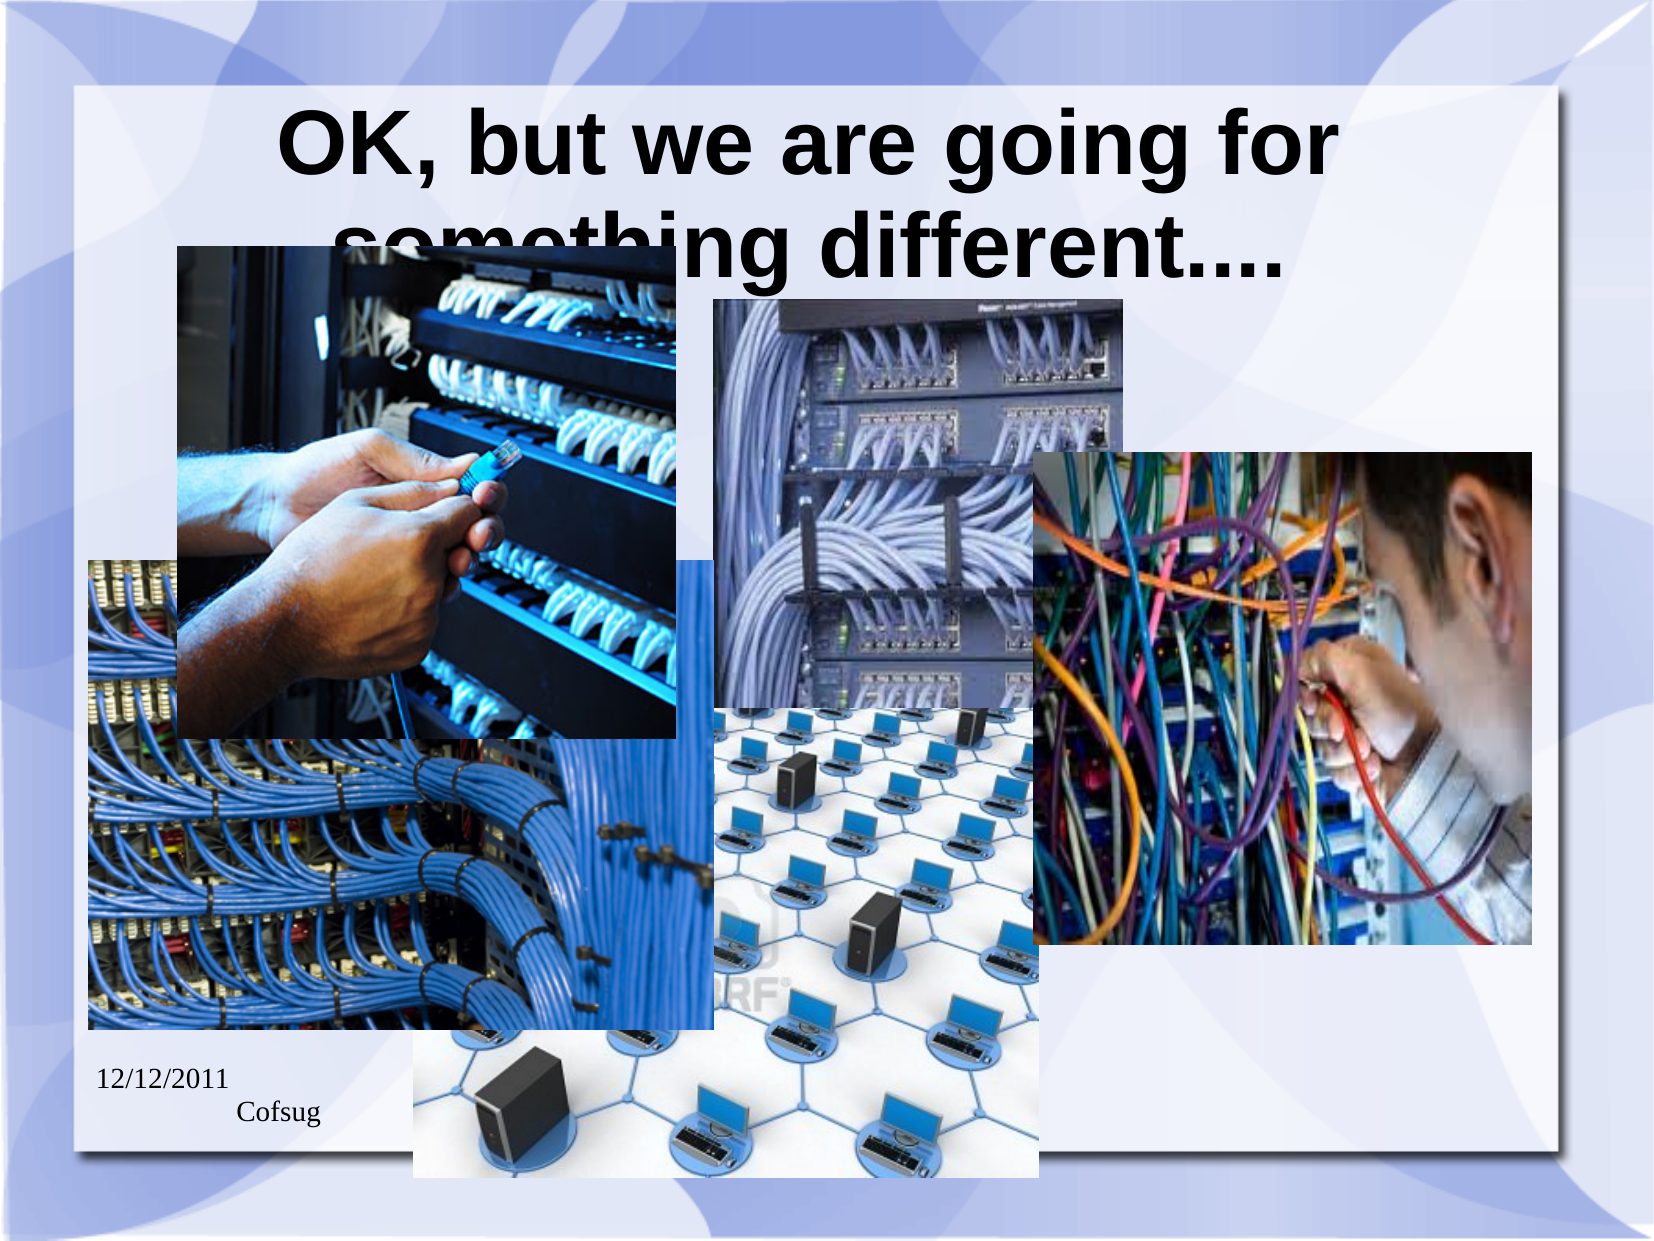

# OK, but we are going for something different....